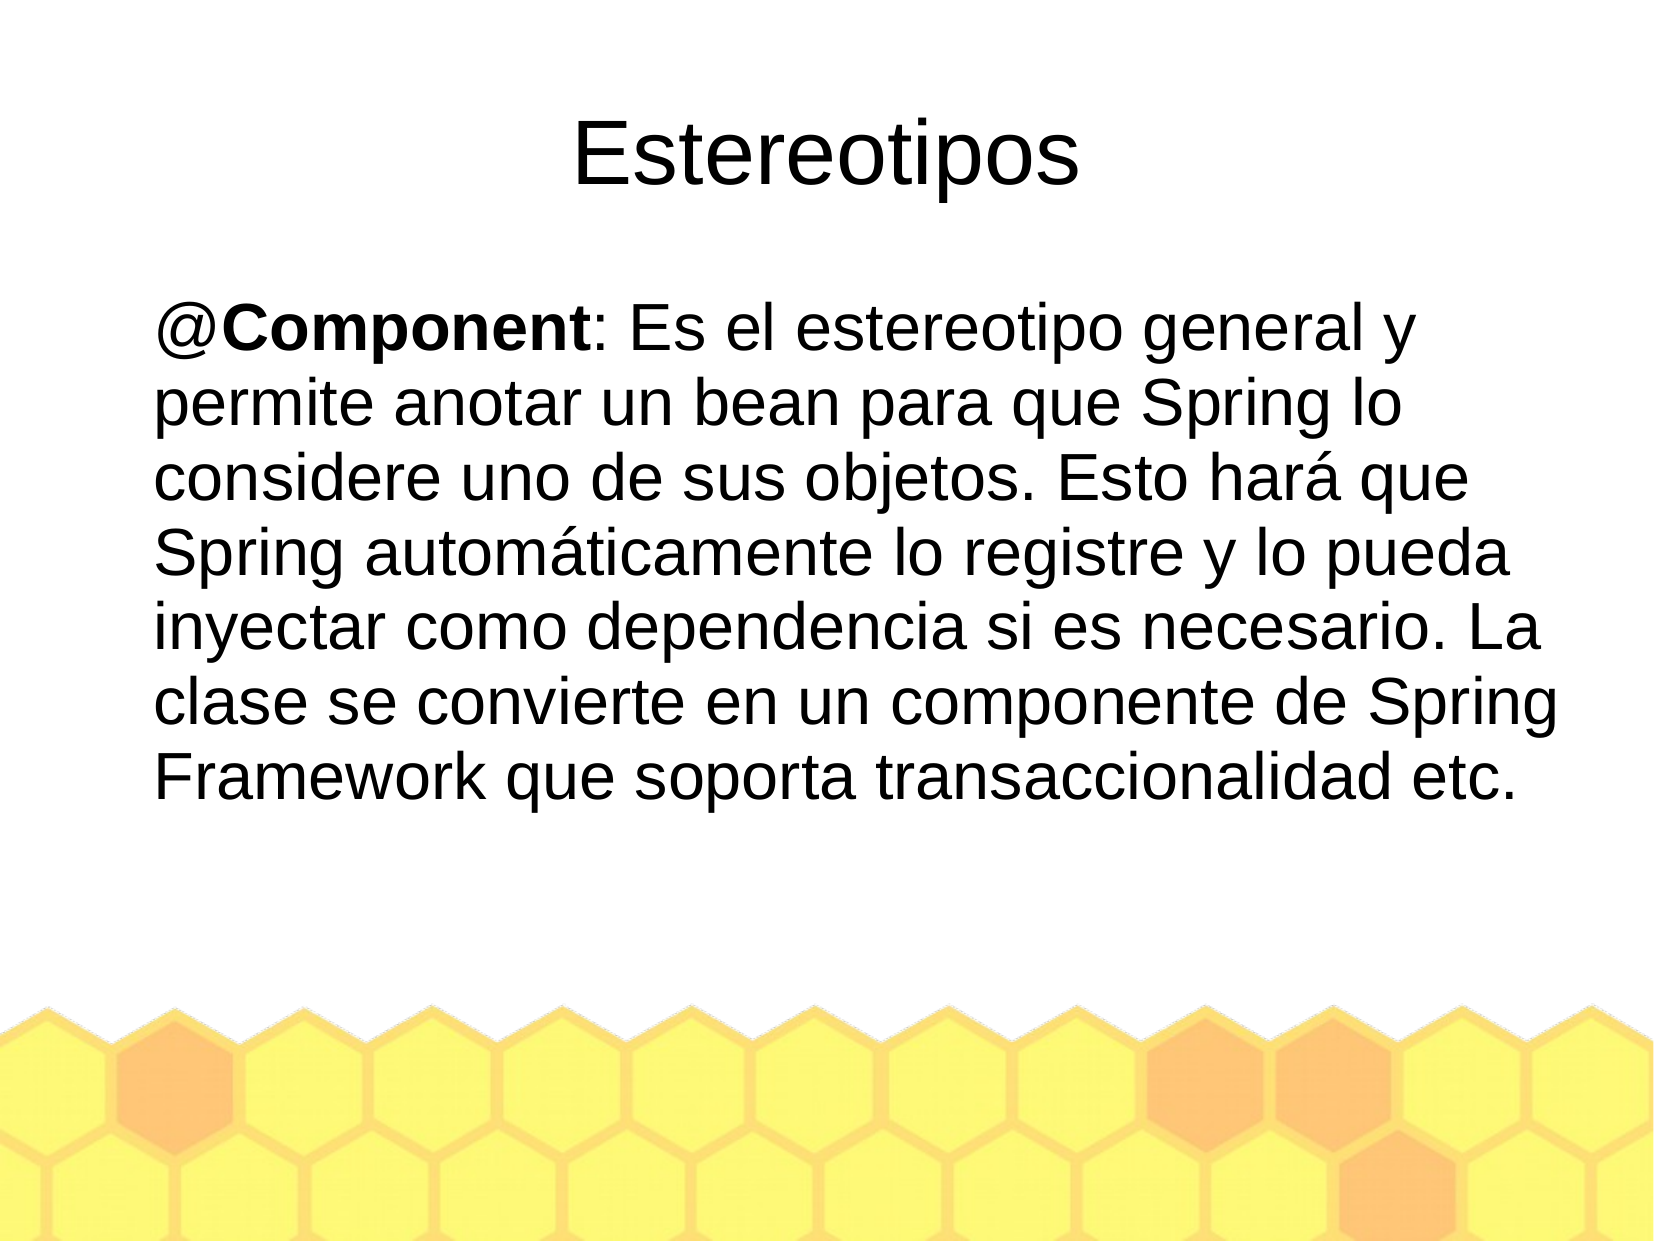

# Estereotipos
@Component: Es el estereotipo general y permite anotar un bean para que Spring lo considere uno de sus objetos. Esto hará que Spring automáticamente lo registre y lo pueda inyectar como dependencia si es necesario. La clase se convierte en un componente de Spring Framework que soporta transaccionalidad etc.